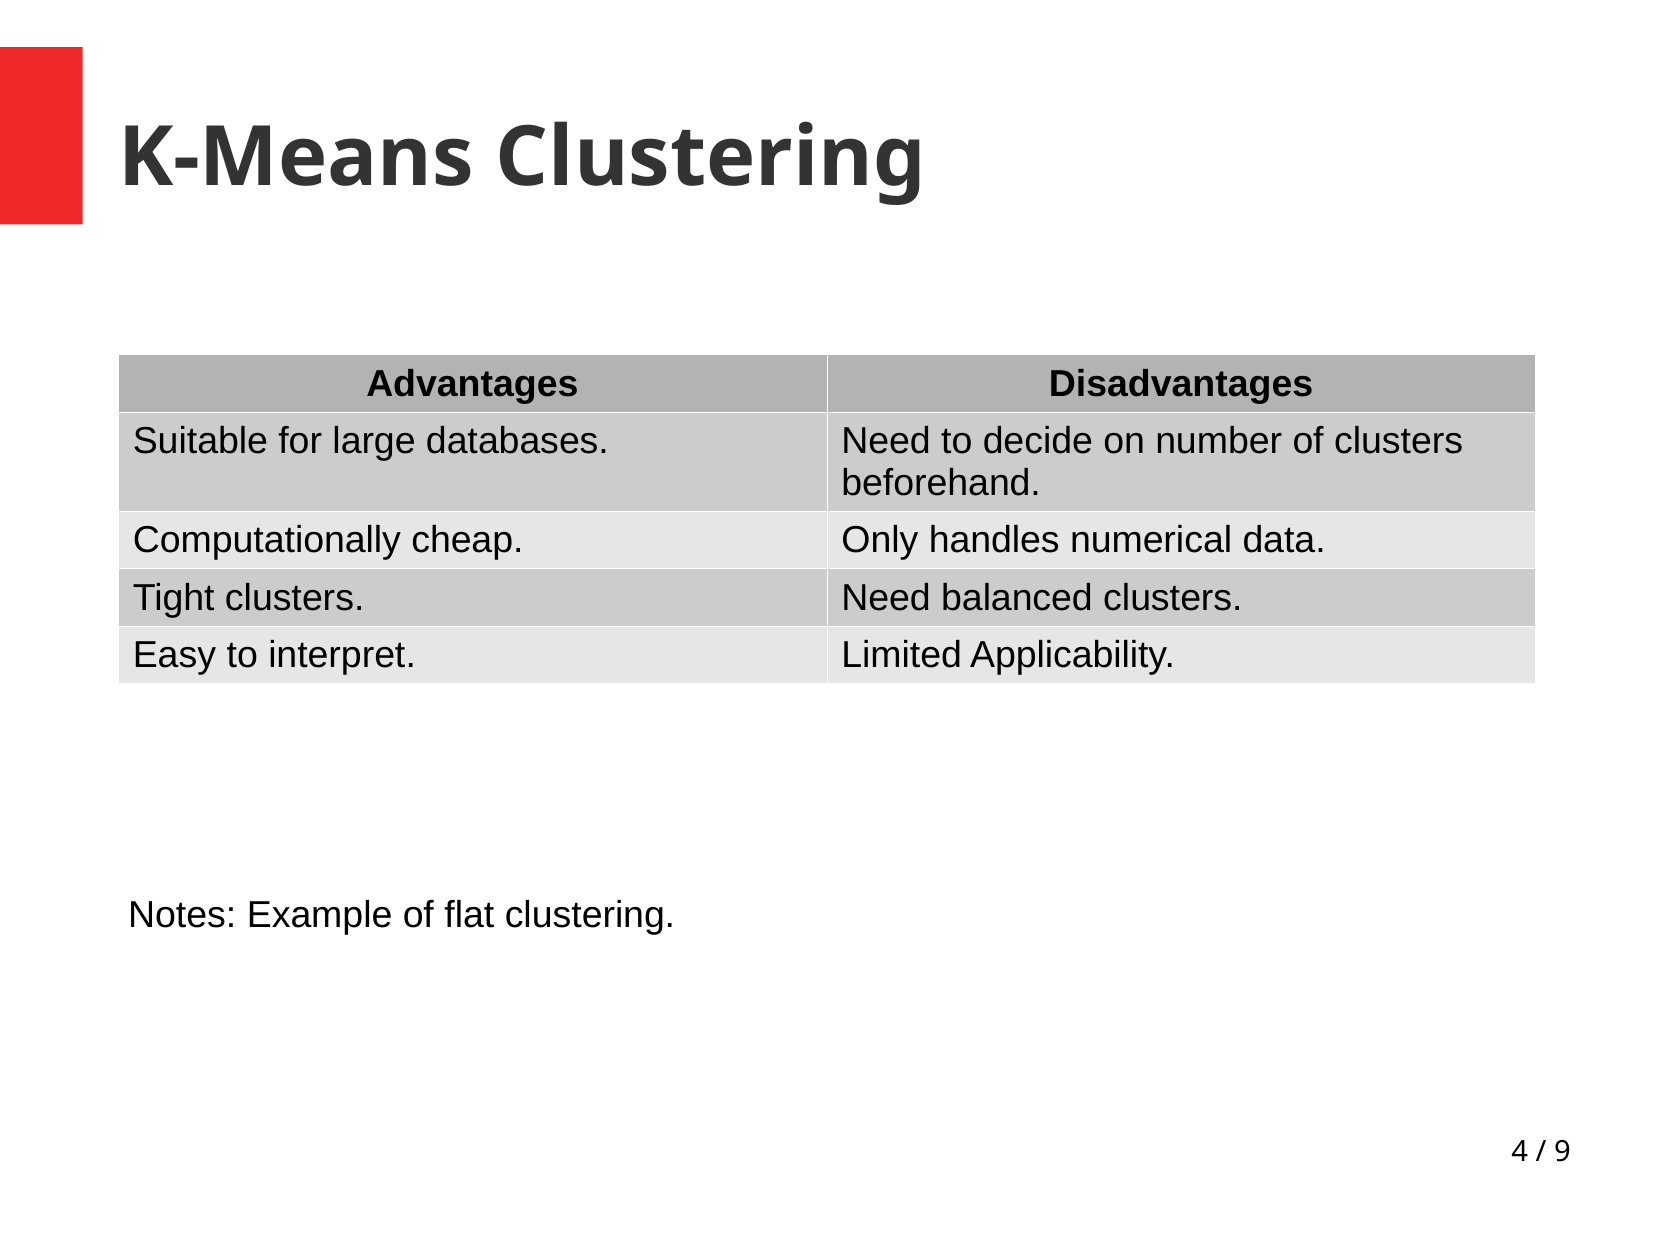

# K-Means Clustering
| Advantages | Disadvantages |
| --- | --- |
| Suitable for large databases. | Need to decide on number of clusters beforehand. |
| Computationally cheap. | Only handles numerical data. |
| Tight clusters. | Need balanced clusters. |
| Easy to interpret. | Limited Applicability. |
Notes: Example of flat clustering.
4